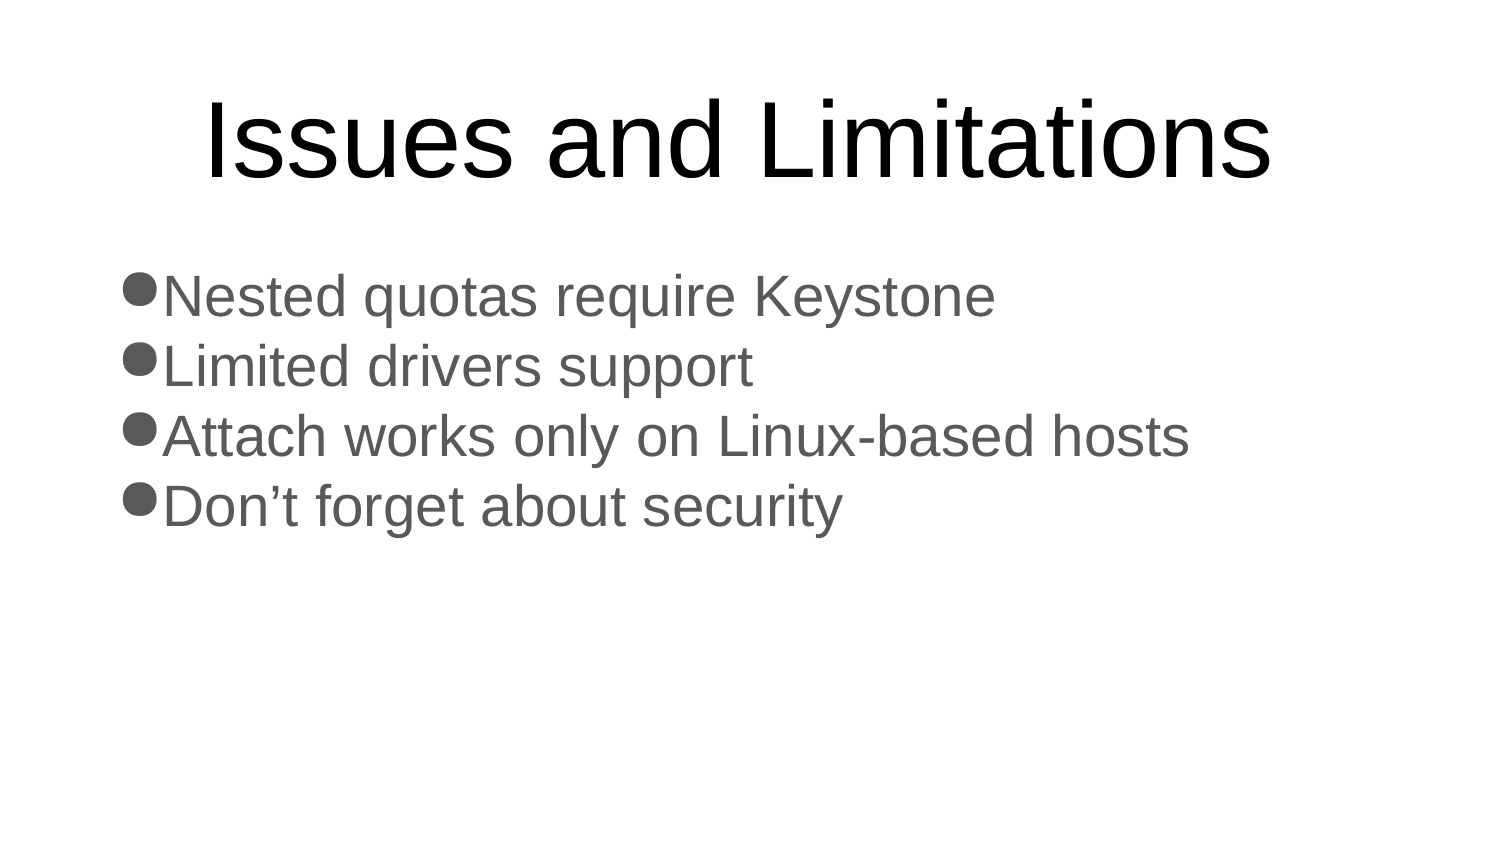

Issues and Limitations
# Nested quotas require Keystone
Limited drivers support
Attach works only on Linux-based hosts
Don’t forget about security